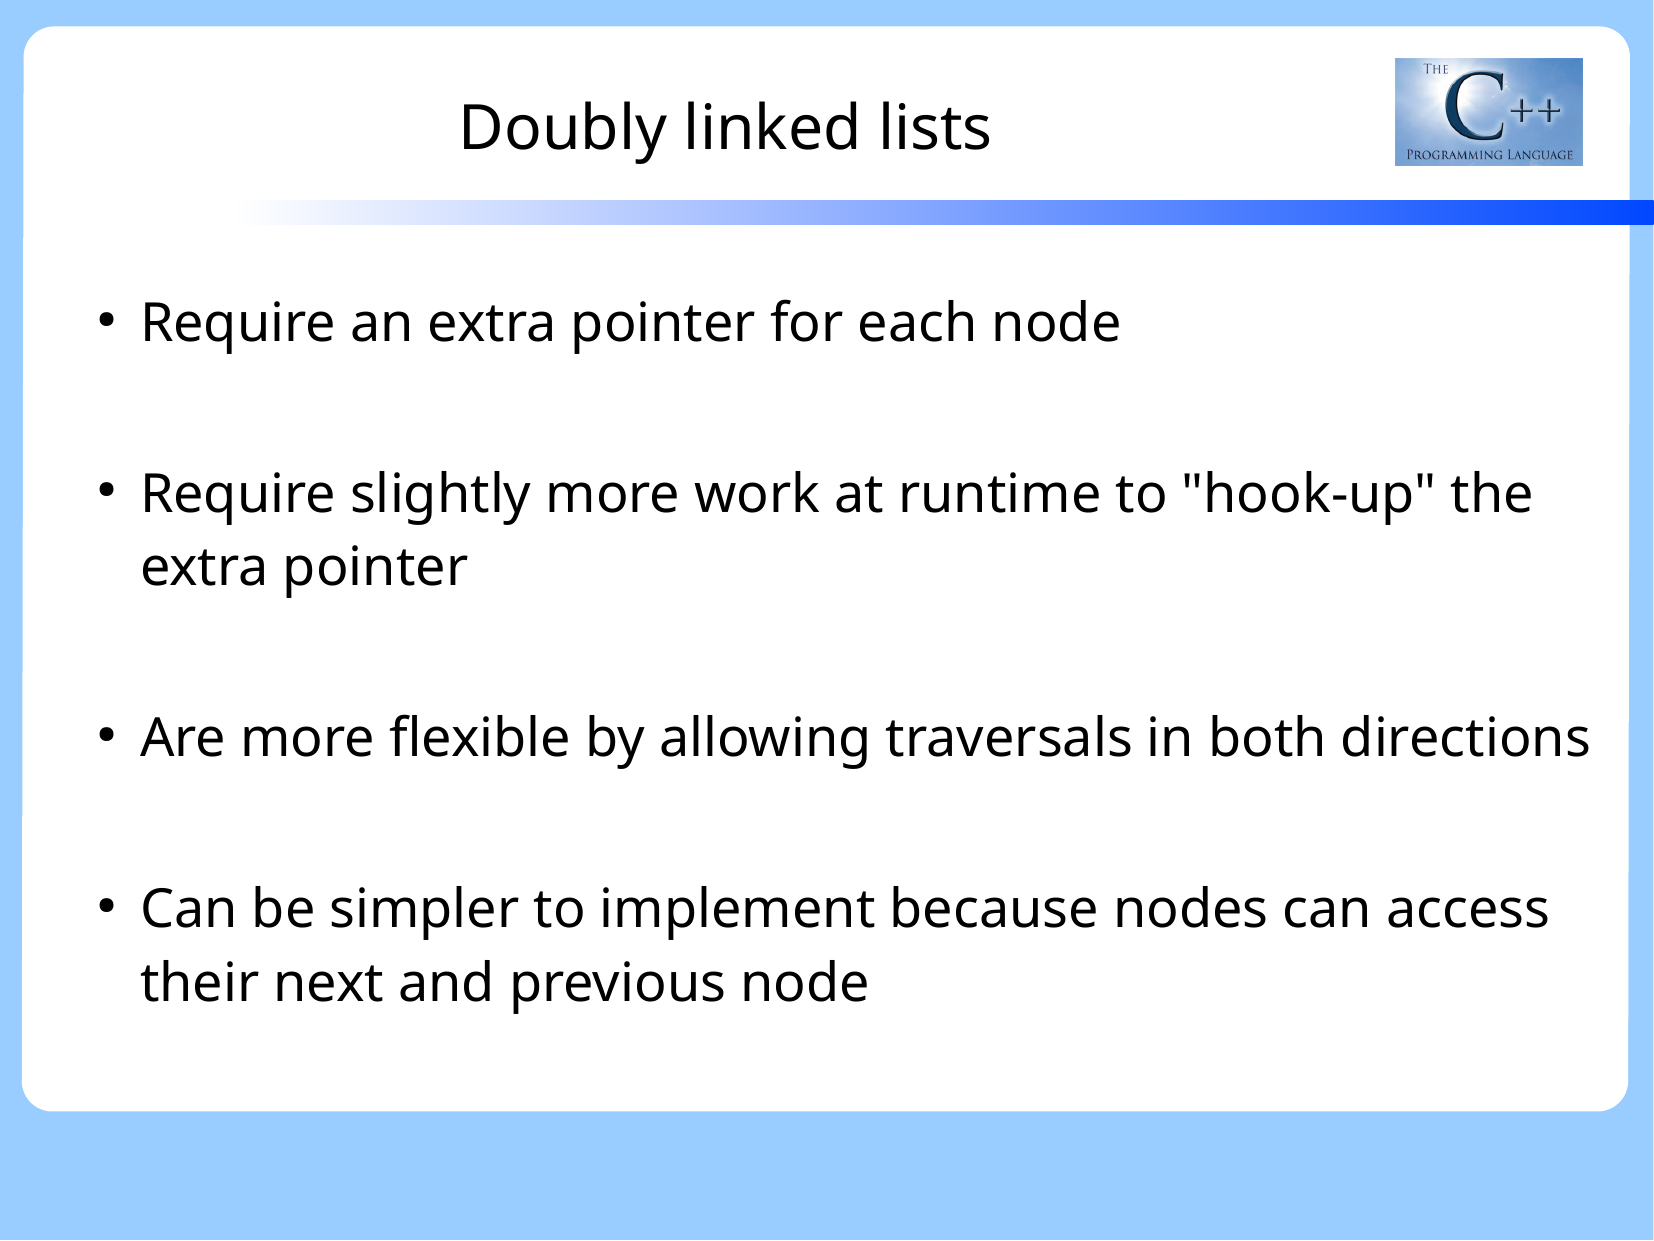

# Doubly linked lists
Require an extra pointer for each node
Require slightly more work at runtime to "hook-up" the extra pointer
Are more flexible by allowing traversals in both directions
Can be simpler to implement because nodes can access their next and previous node